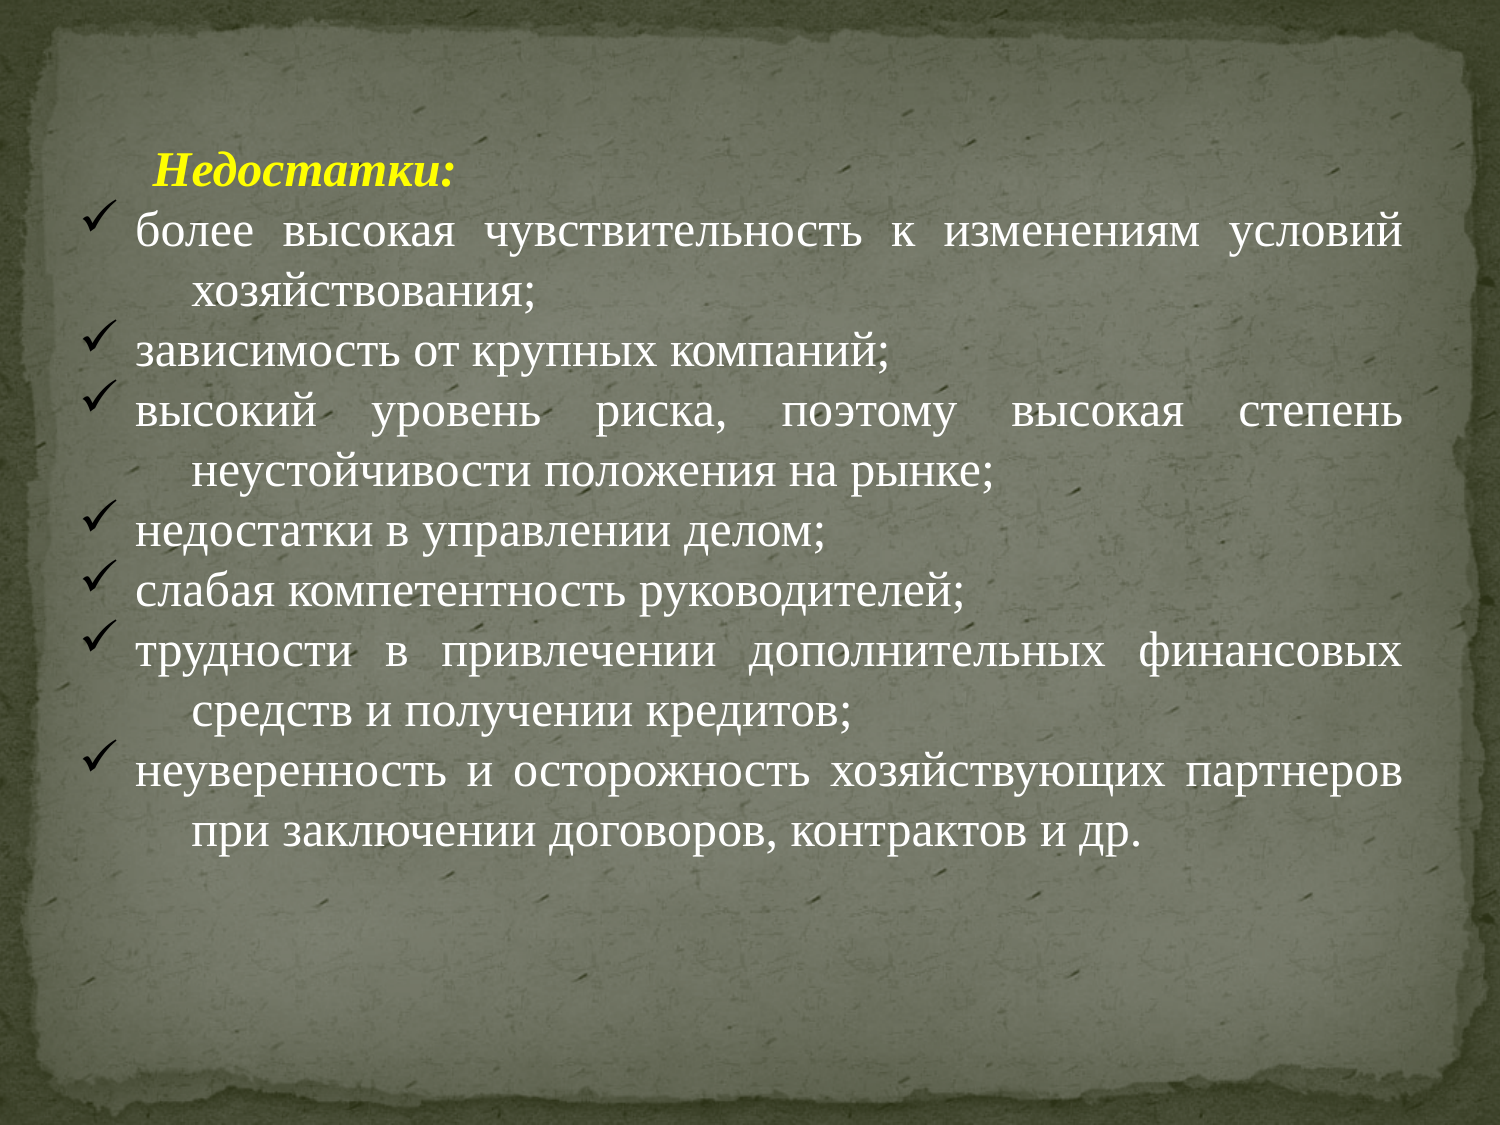

Недостатки:
более высокая чувствительность к изменениям условий хозяйствования;
зависимость от крупных компаний;
высокий уровень риска, поэтому высокая степень неустойчивости положения на рынке;
недостатки в управлении делом;
слабая компетентность руководителей;
трудности в привлечении дополнительных финансовых средств и получении кредитов;
неуверенность и осторожность хозяйствующих партнеров при заключении договоров, контрактов и др.